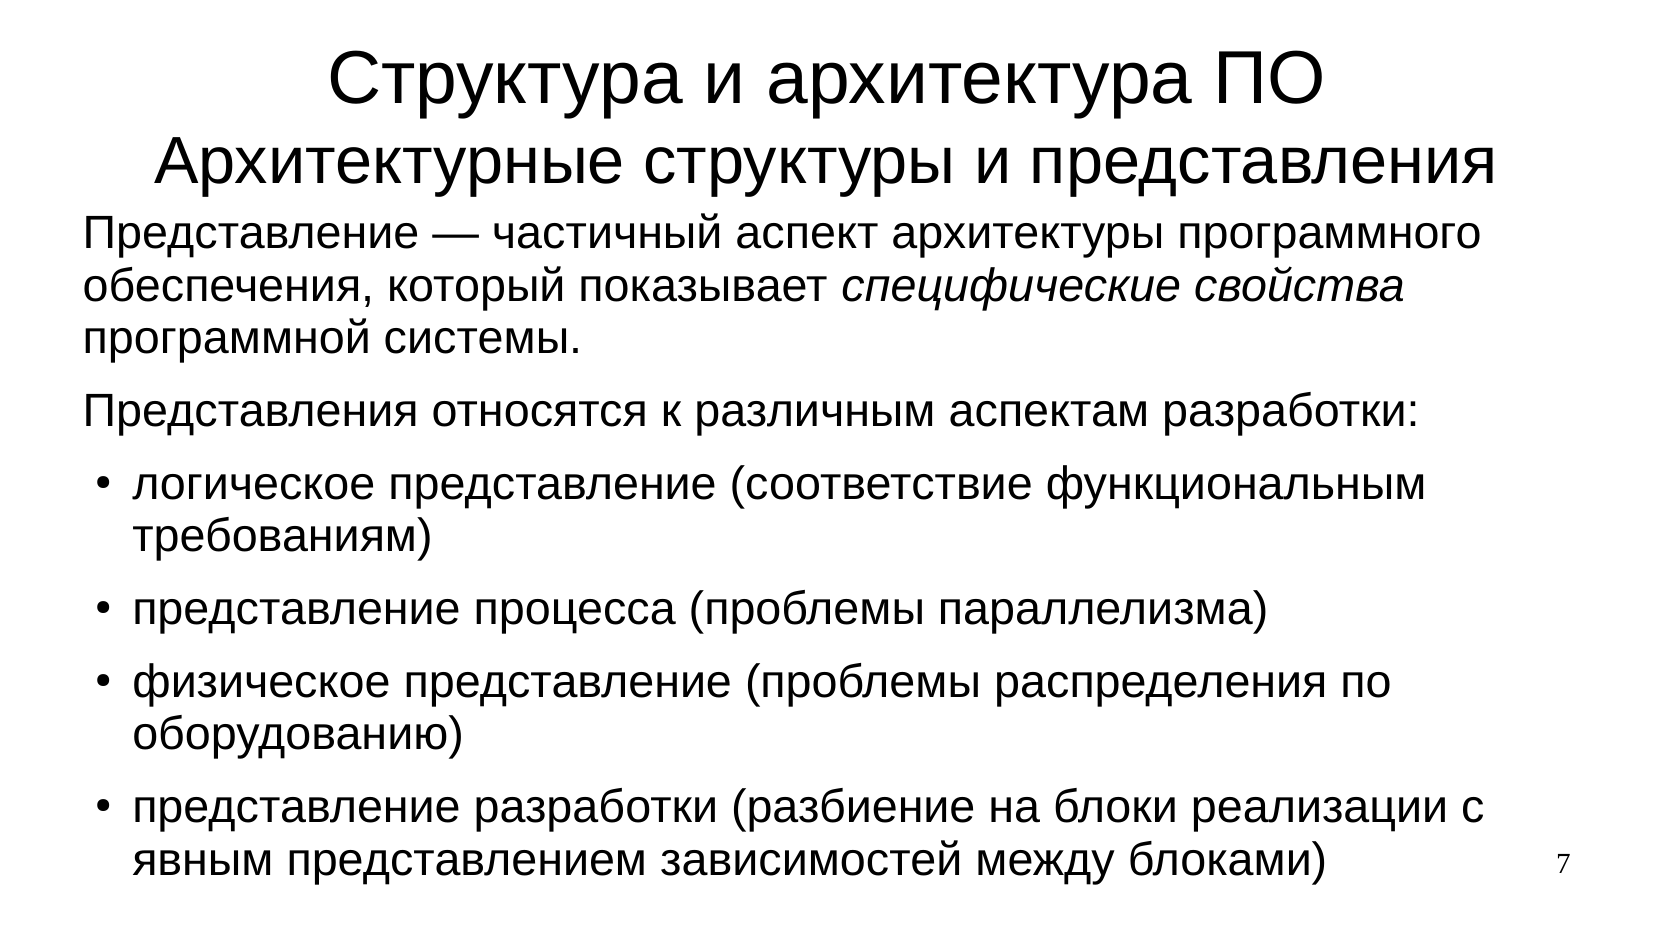

# Структура и архитектура ПО
Архитектурные структуры и представления
Представление — частичный аспект архитектуры программного обеспечения, который показывает специфические свойства программной системы.
Представления относятся к различным аспектам разработки:
логическое представление (соответствие функциональным требованиям)
представление процесса (проблемы параллелизма)
физическое представление (проблемы распределения по оборудованию)
представление разработки (разбиение на блоки реализации с явным представлением зависимостей между блоками)
7